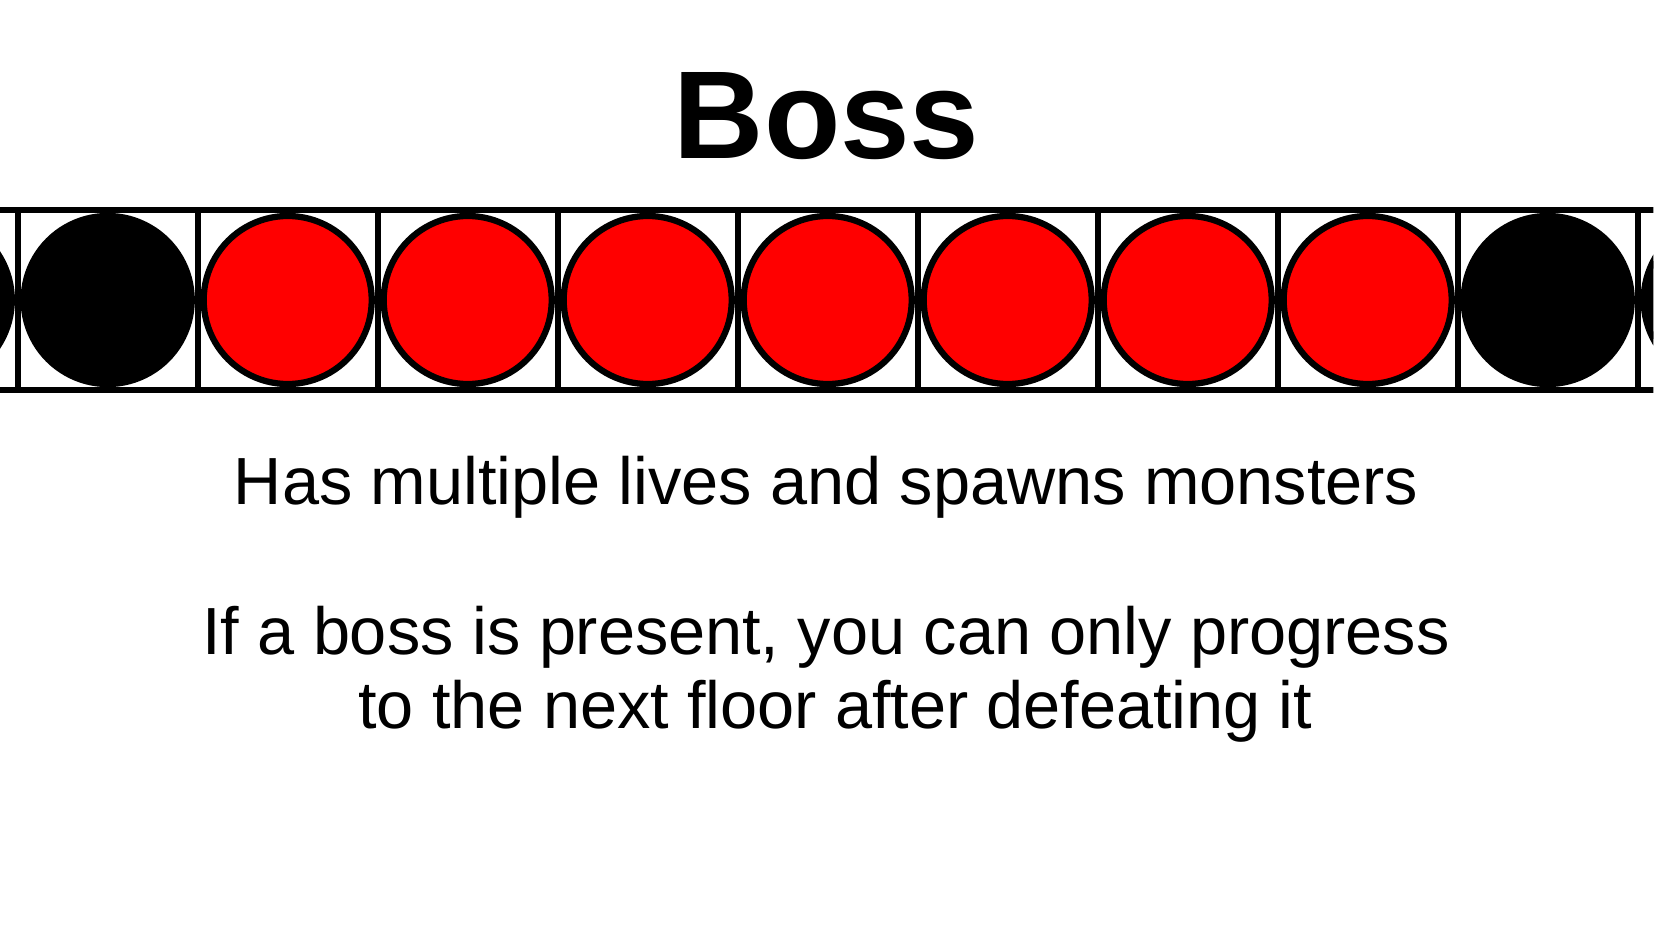

# Boss
Has multiple lives and spawns monsters
If a boss is present, you can only progress
 to the next floor after defeating it